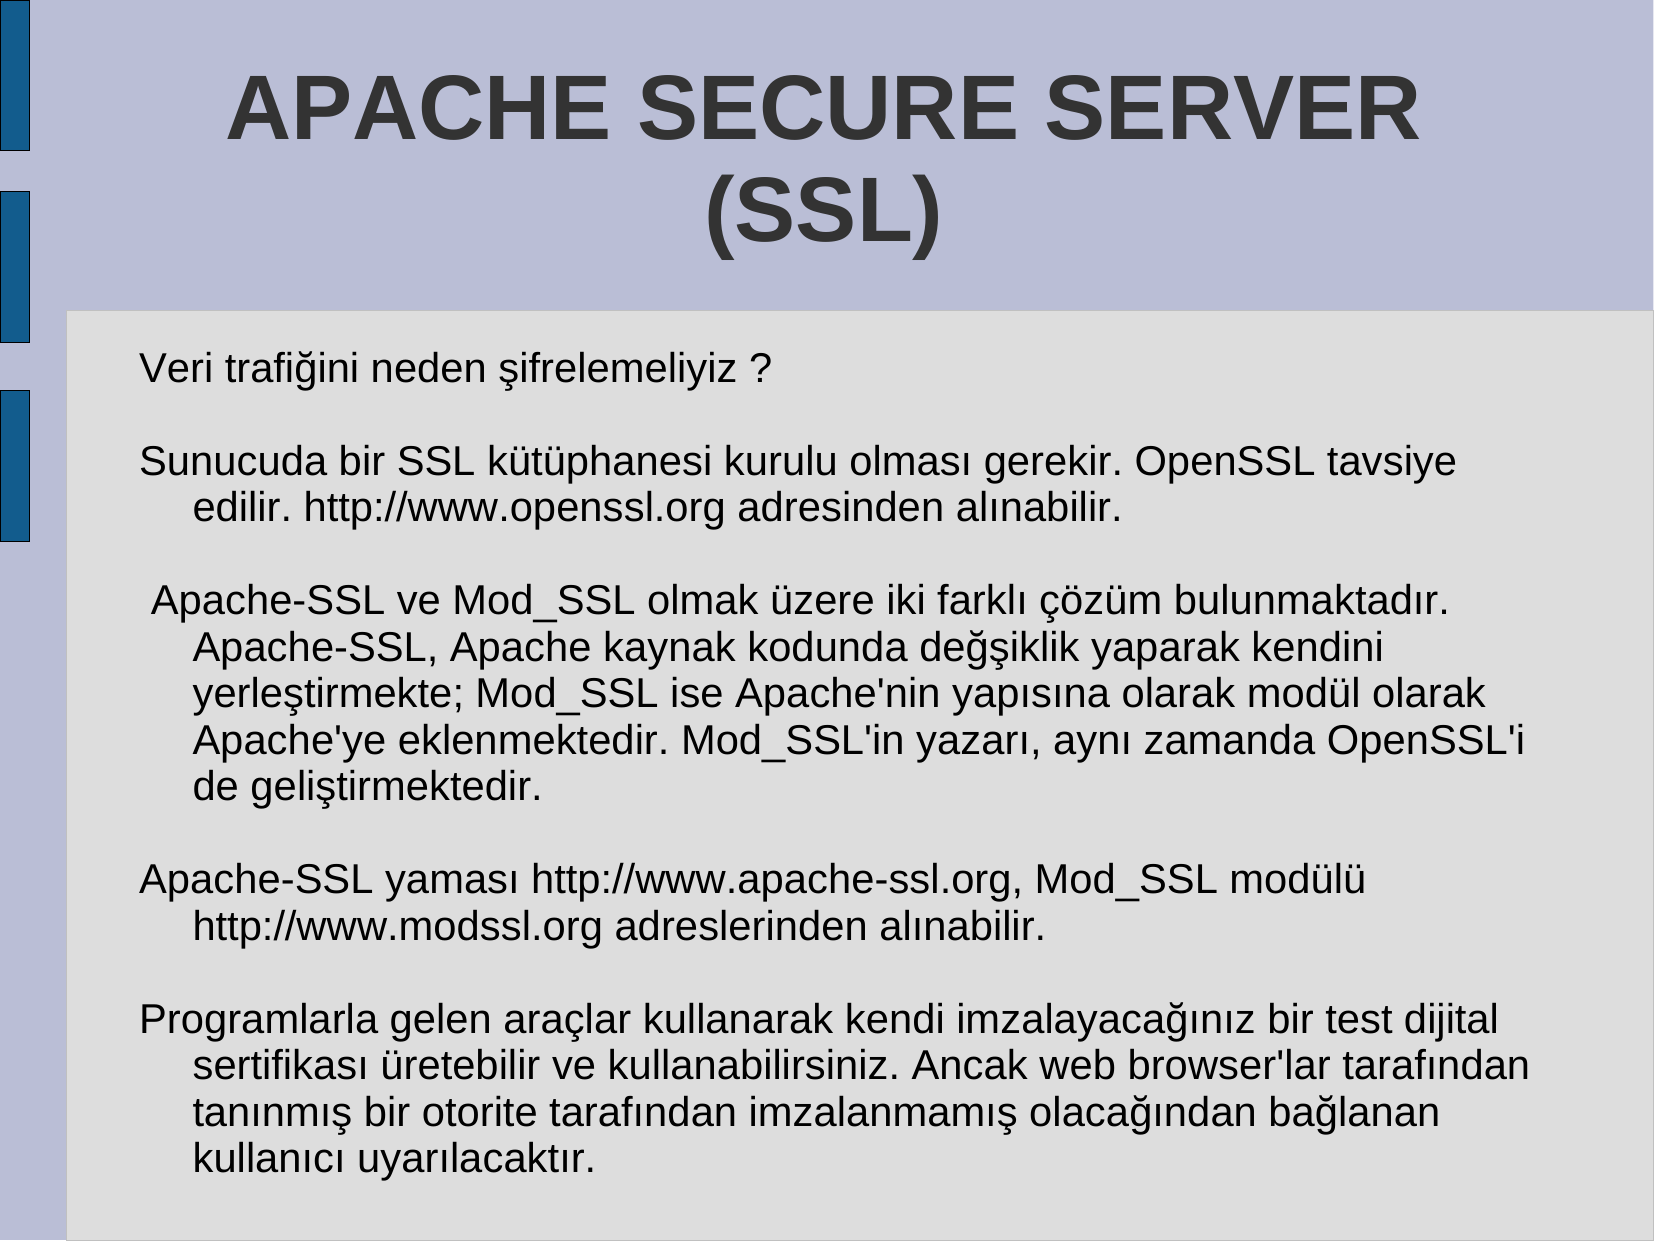

# APACHE SECURE SERVER (SSL)
Veri trafiğini neden şifrelemeliyiz ?
Sunucuda bir SSL kütüphanesi kurulu olması gerekir. OpenSSL tavsiye edilir. http://www.openssl.org adresinden alınabilir.
 Apache-SSL ve Mod_SSL olmak üzere iki farklı çözüm bulunmaktadır. Apache-SSL, Apache kaynak kodunda değşiklik yaparak kendini yerleştirmekte; Mod_SSL ise Apache'nin yapısına olarak modül olarak Apache'ye eklenmektedir. Mod_SSL'in yazarı, aynı zamanda OpenSSL'i de geliştirmektedir.
Apache-SSL yaması http://www.apache-ssl.org, Mod_SSL modülü http://www.modssl.org adreslerinden alınabilir.
Programlarla gelen araçlar kullanarak kendi imzalayacağınız bir test dijital sertifikası üretebilir ve kullanabilirsiniz. Ancak web browser'lar tarafından tanınmış bir otorite tarafından imzalanmamış olacağından bağlanan kullanıcı uyarılacaktır.